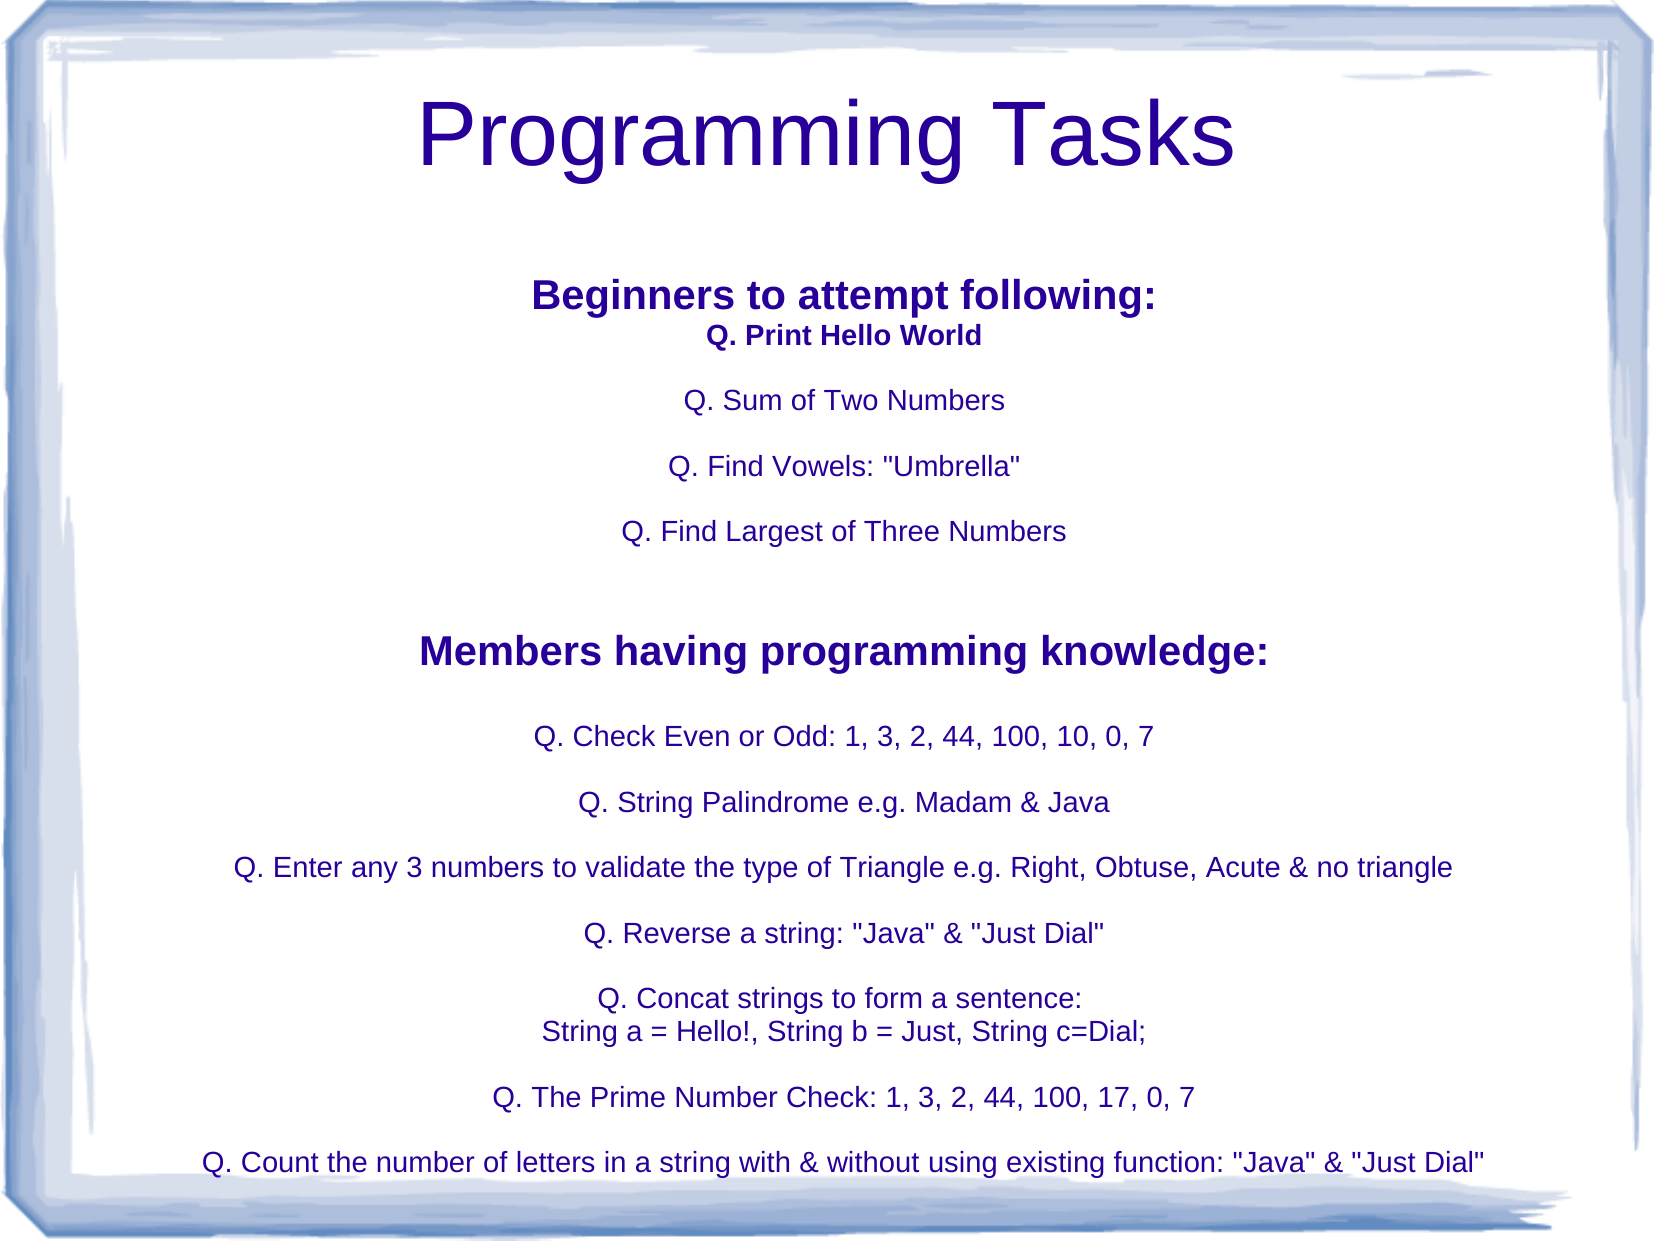

# Programming Tasks
Beginners to attempt following:
Q. Print Hello World
Q. Sum of Two Numbers
Q. Find Vowels: "Umbrella"
Q. Find Largest of Three Numbers
Members having programming knowledge:
Q. Check Even or Odd: 1, 3, 2, 44, 100, 10, 0, 7
Q. String Palindrome e.g. Madam & Java
Q. Enter any 3 numbers to validate the type of Triangle e.g. Right, Obtuse, Acute & no triangle
Q. Reverse a string: "Java" & "Just Dial"
Q. Concat strings to form a sentence:
String a = Hello!, String b = Just, String c=Dial;
Q. The Prime Number Check: 1, 3, 2, 44, 100, 17, 0, 7
Q. Count the number of letters in a string with & without using existing function: "Java" & "Just Dial"